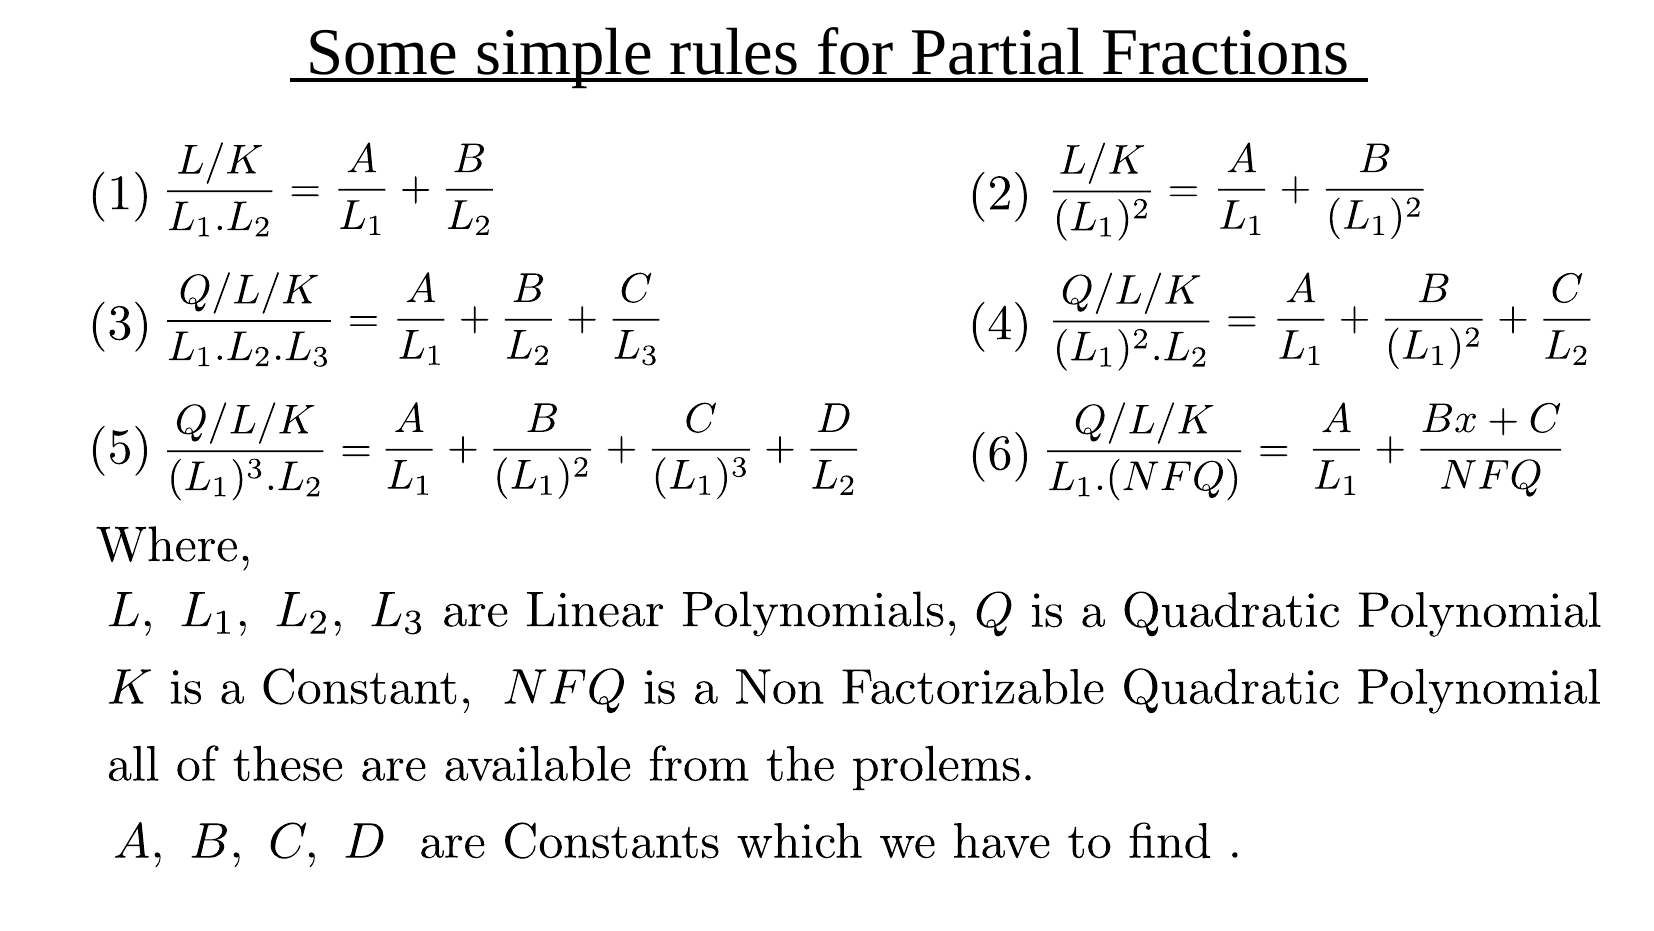

# Some simple rules for Partial Fractions